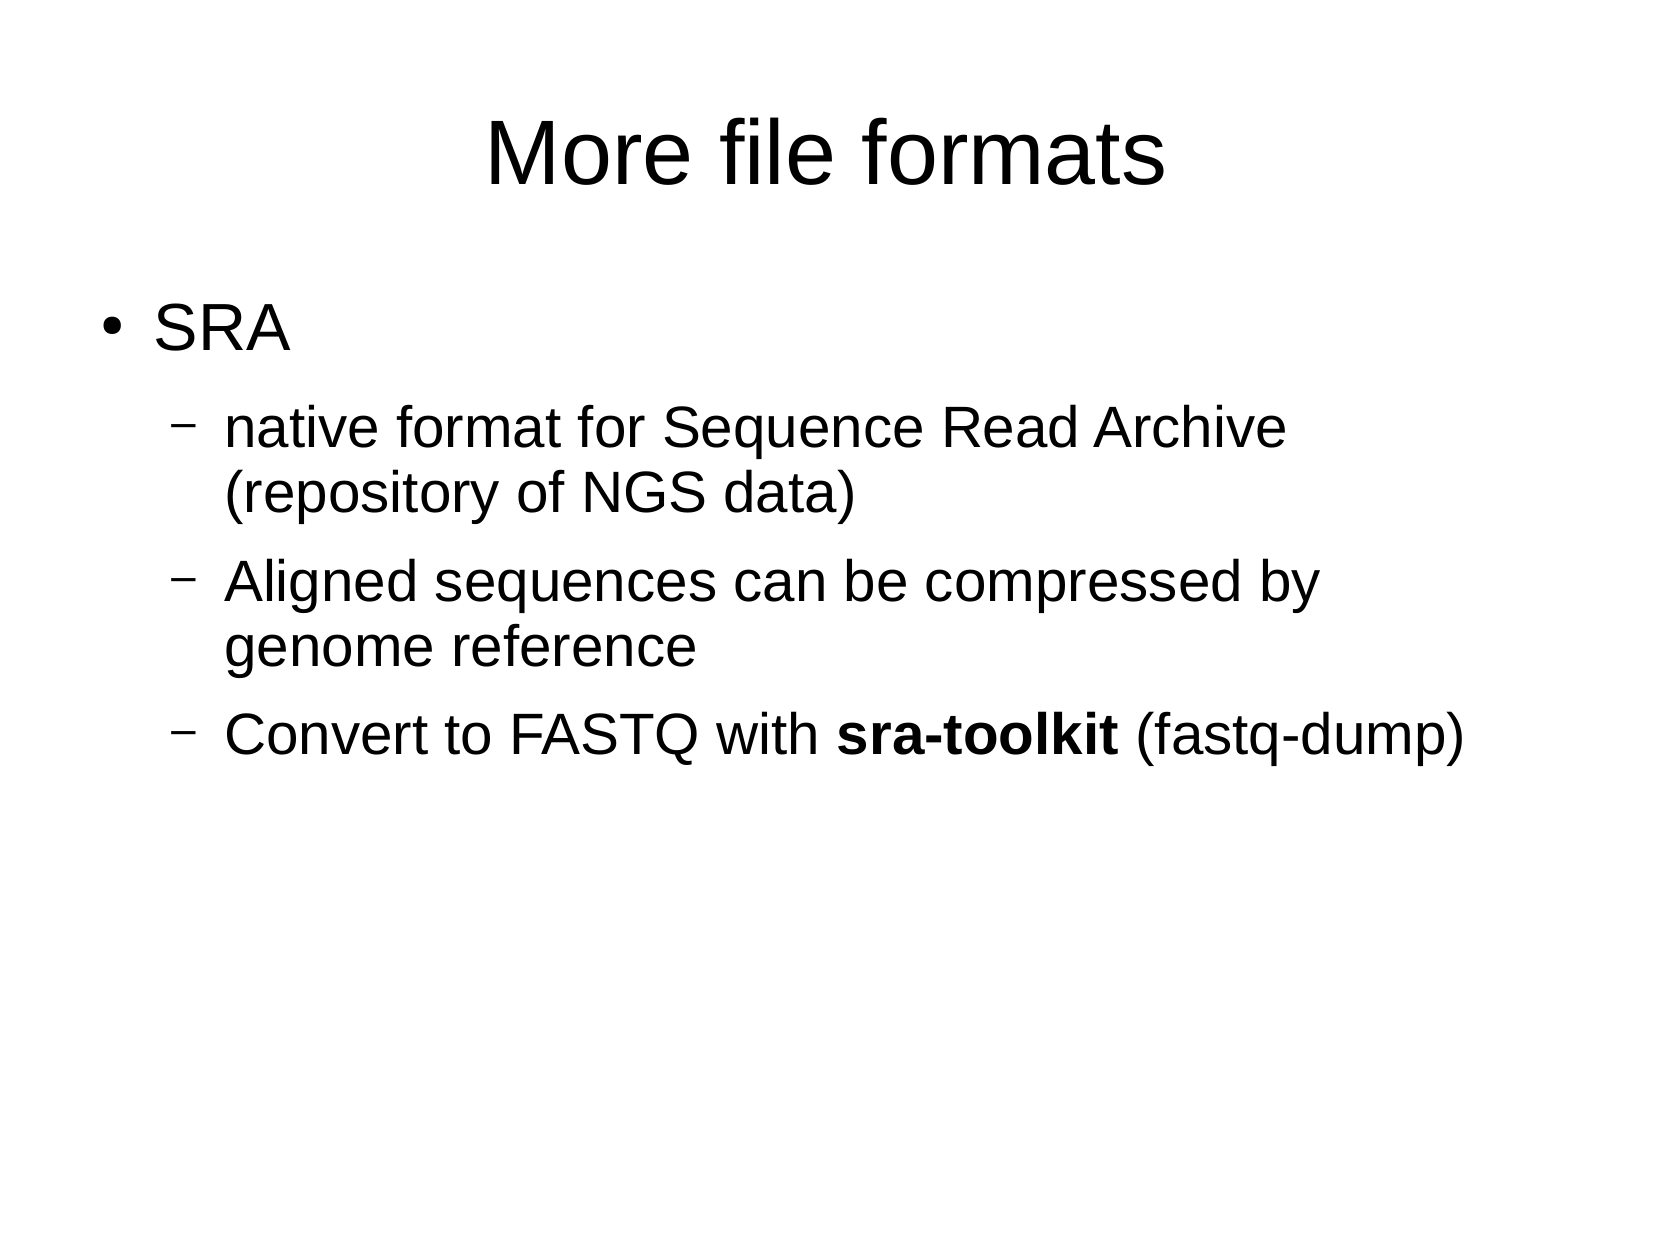

# More file formats
SRA
native format for Sequence Read Archive (repository of NGS data)
Aligned sequences can be compressed by genome reference
Convert to FASTQ with sra-toolkit (fastq-dump)